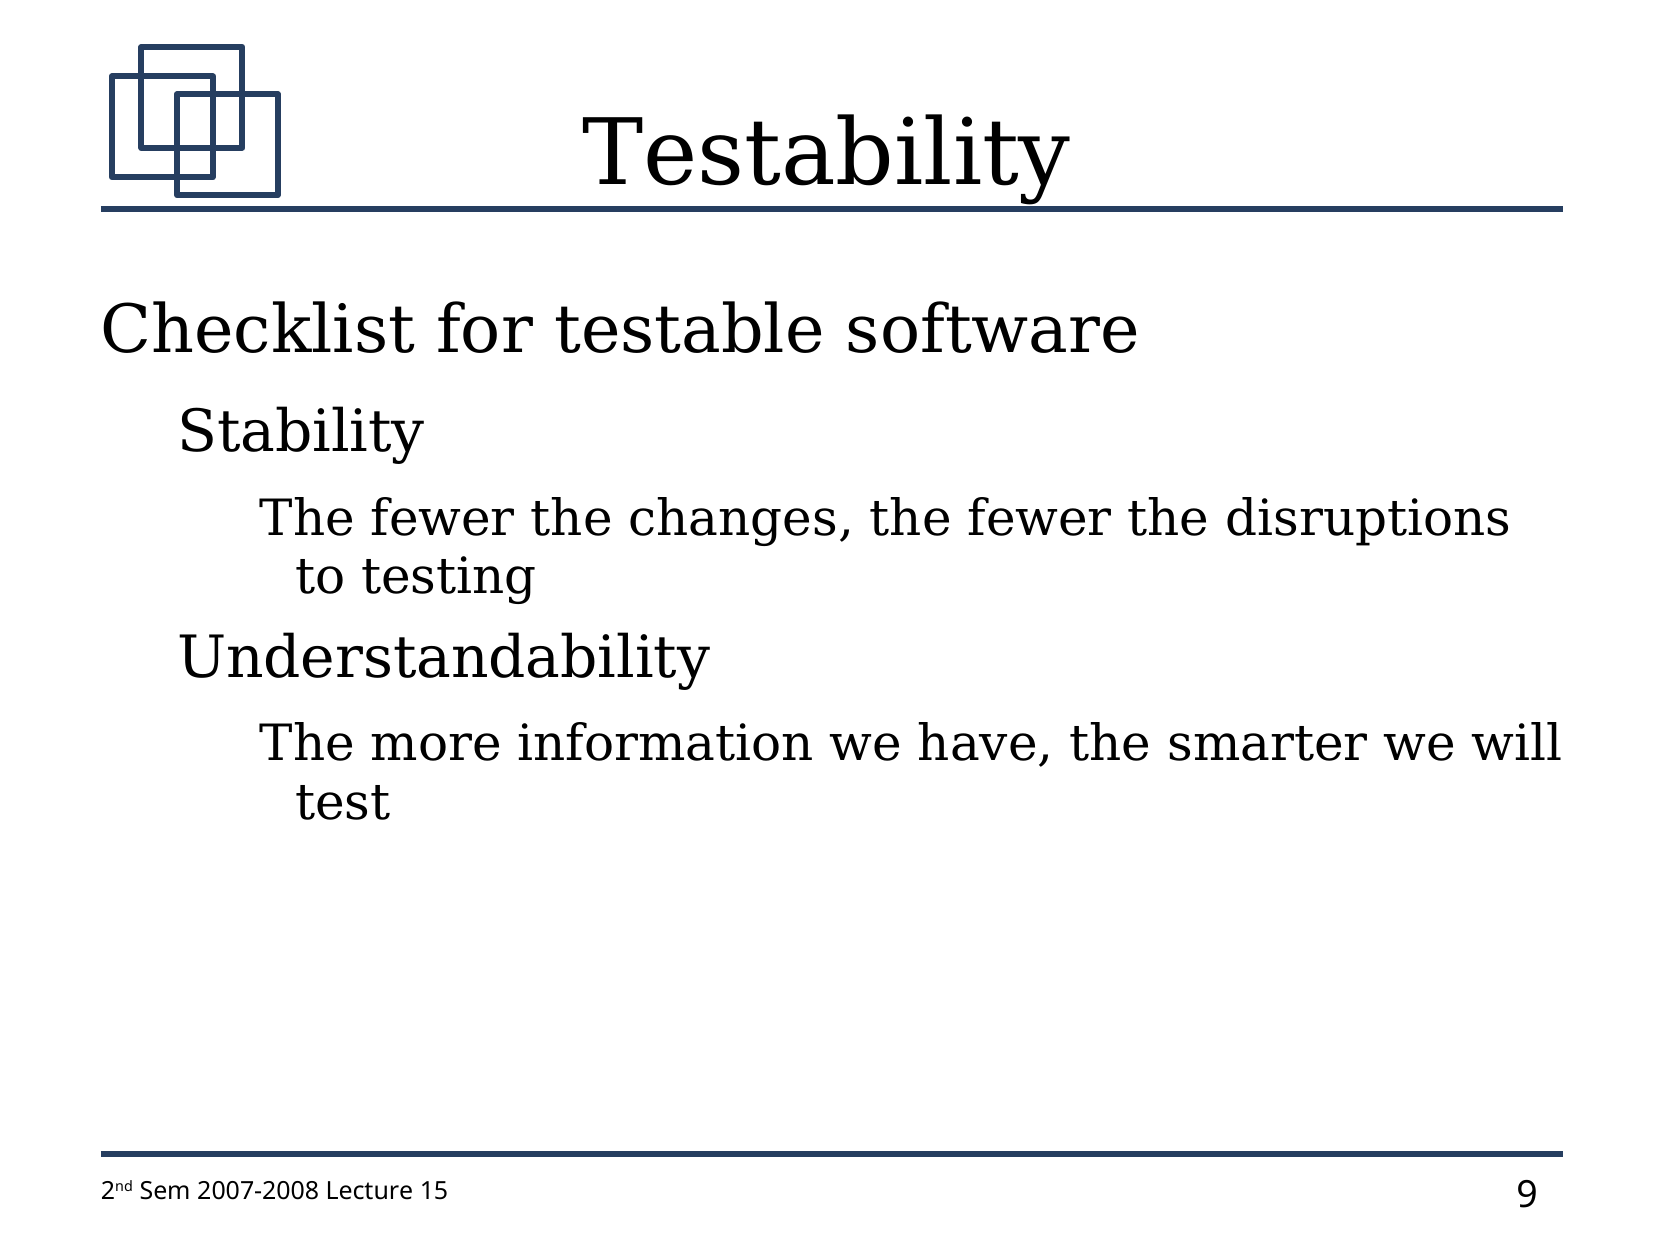

# Testability
Checklist for testable software
Stability
The fewer the changes, the fewer the disruptions to testing
Understandability
The more information we have, the smarter we will test